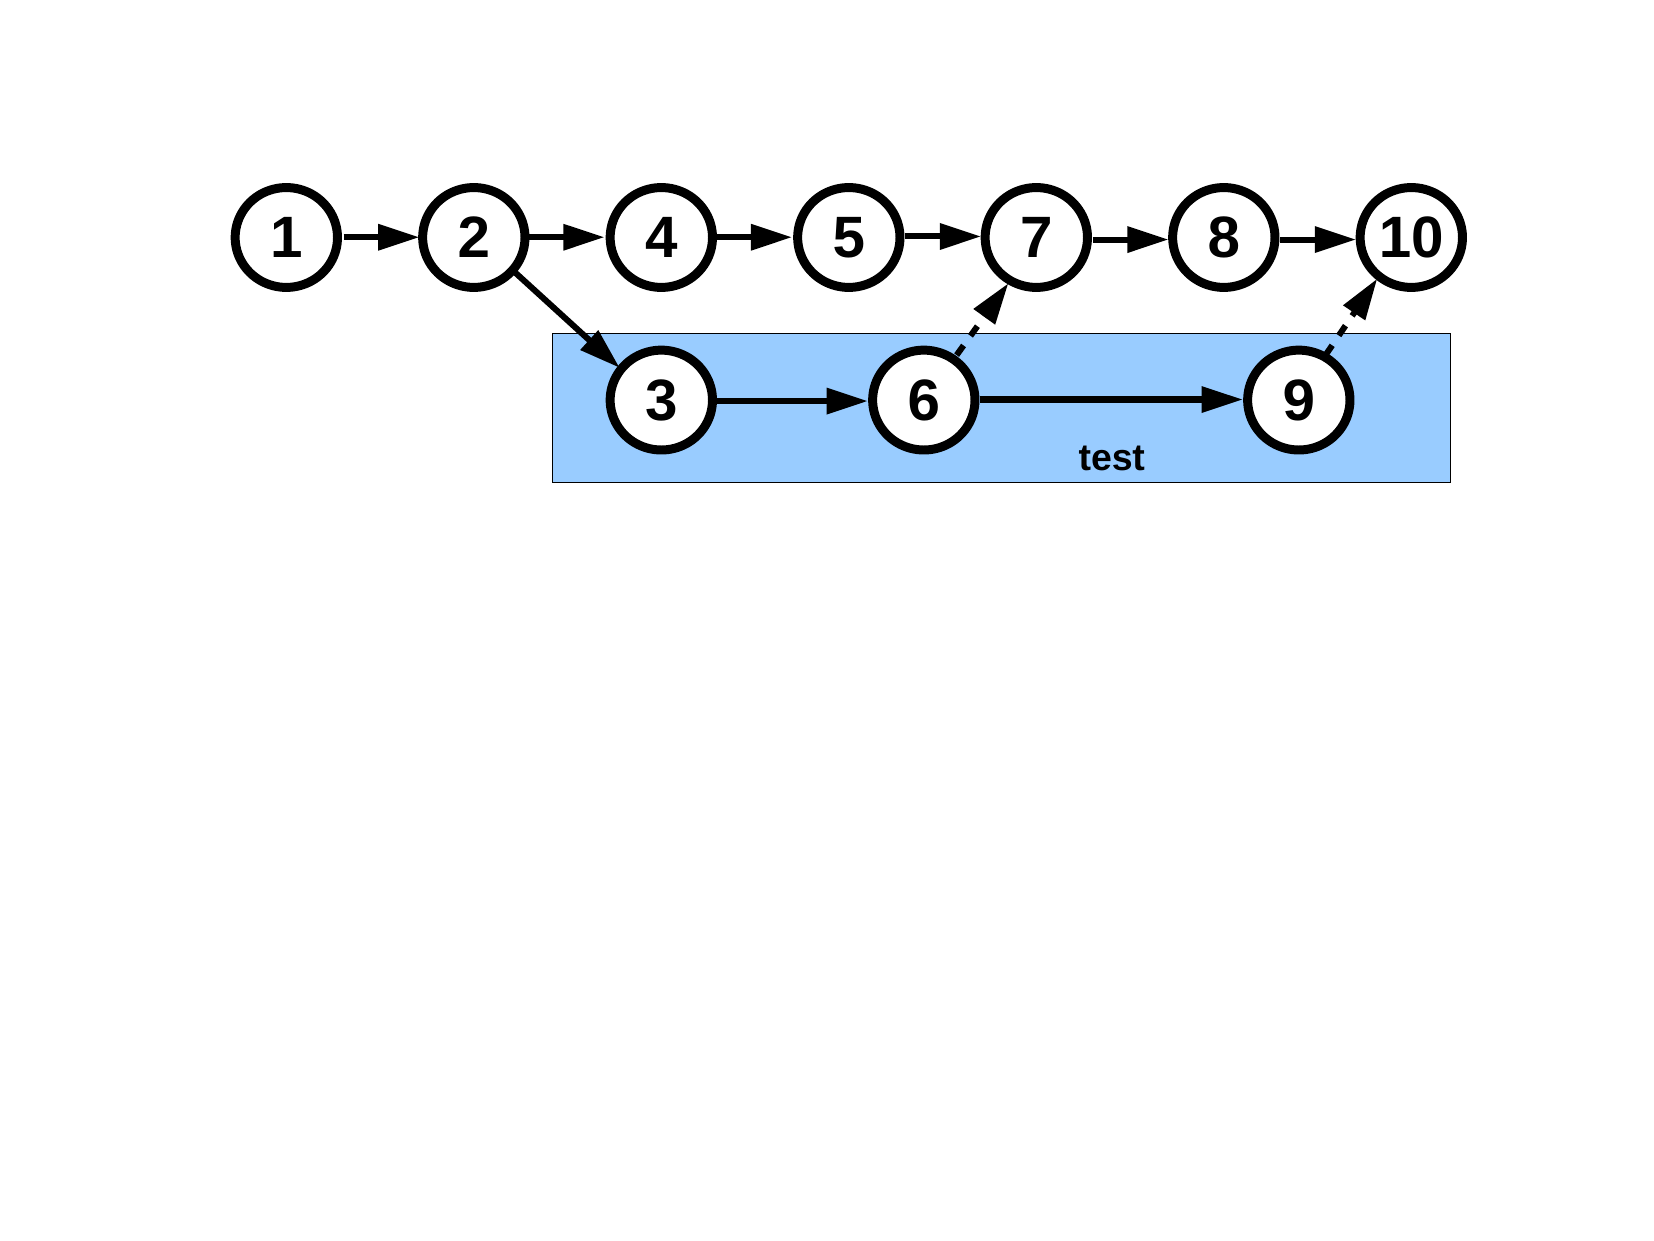

1
2
4
5
7
8
10
3
6
9
test